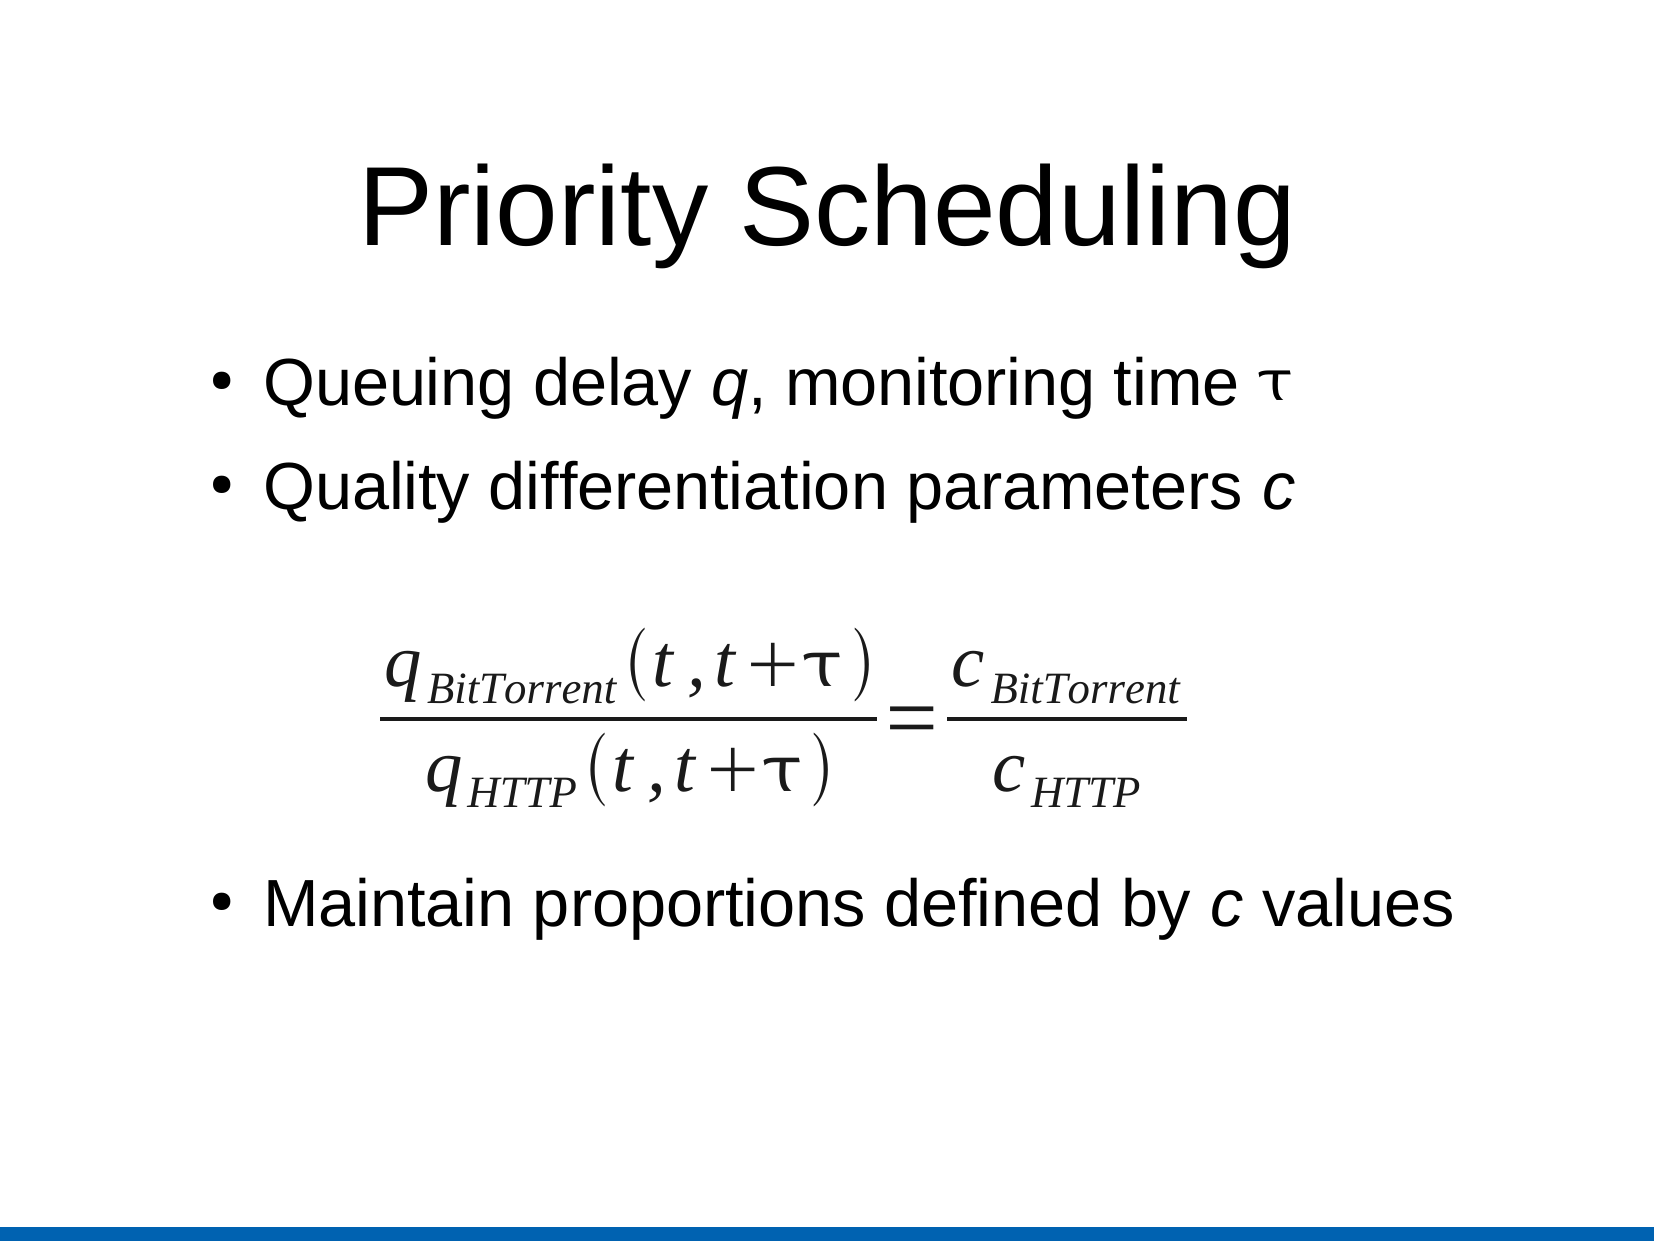

# Priority Scheduling
Queuing delay q, monitoring time
Quality differentiation parameters c
Maintain proportions defined by c values